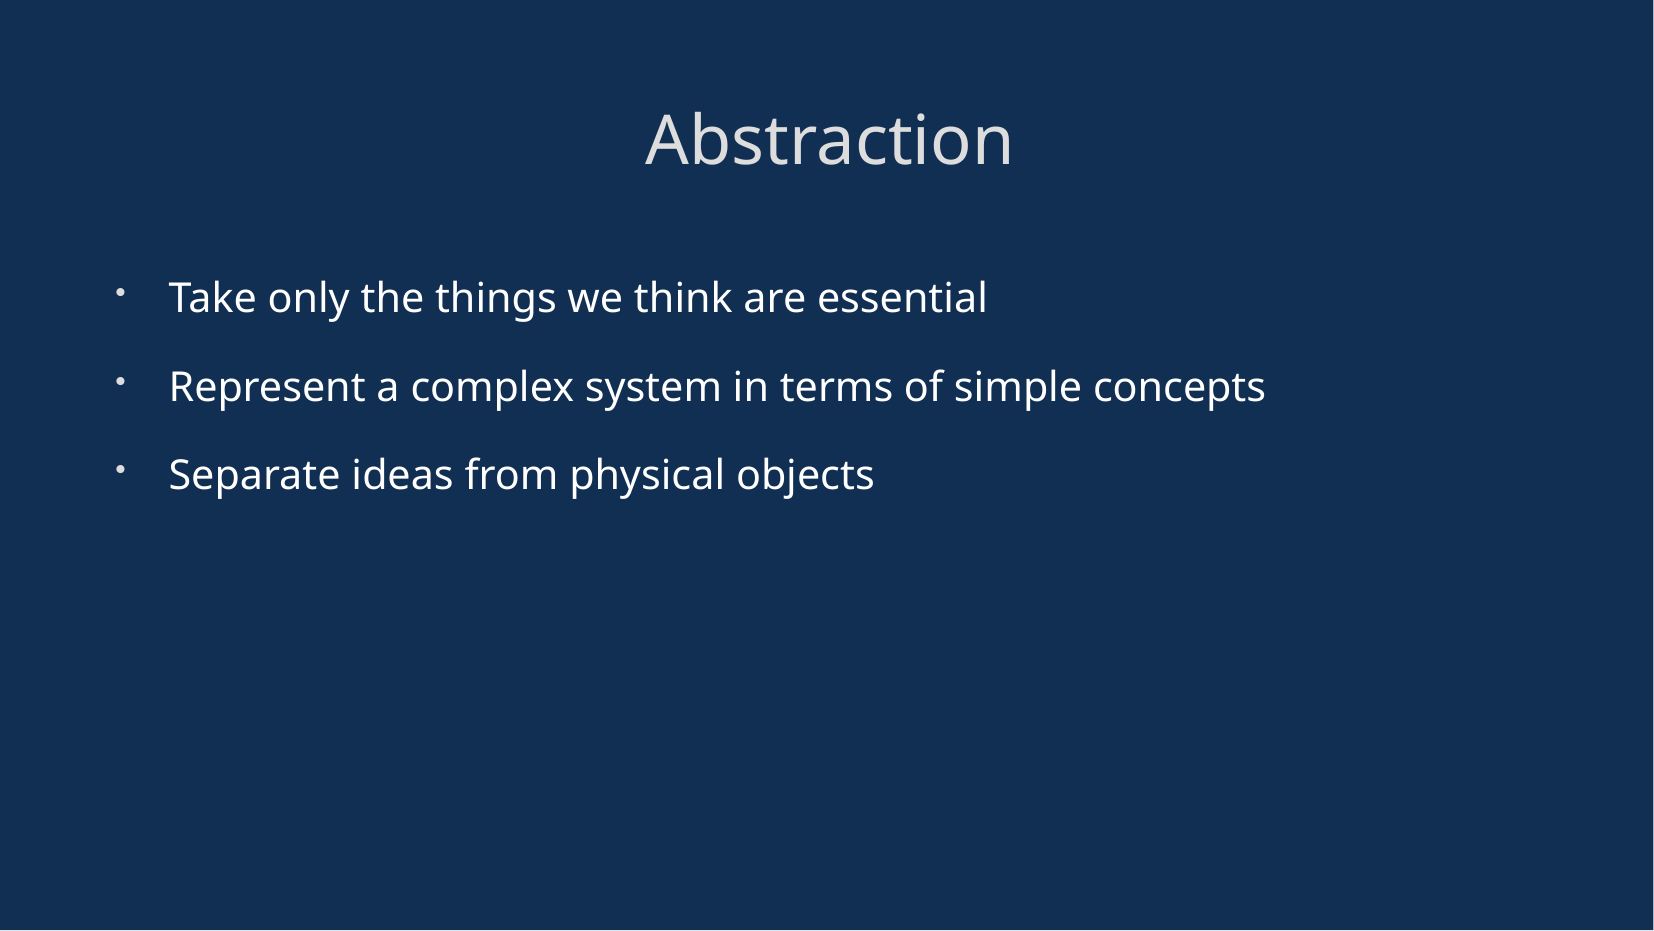

# Abstraction
Take only the things we think are essential
Represent a complex system in terms of simple concepts
Separate ideas from physical objects